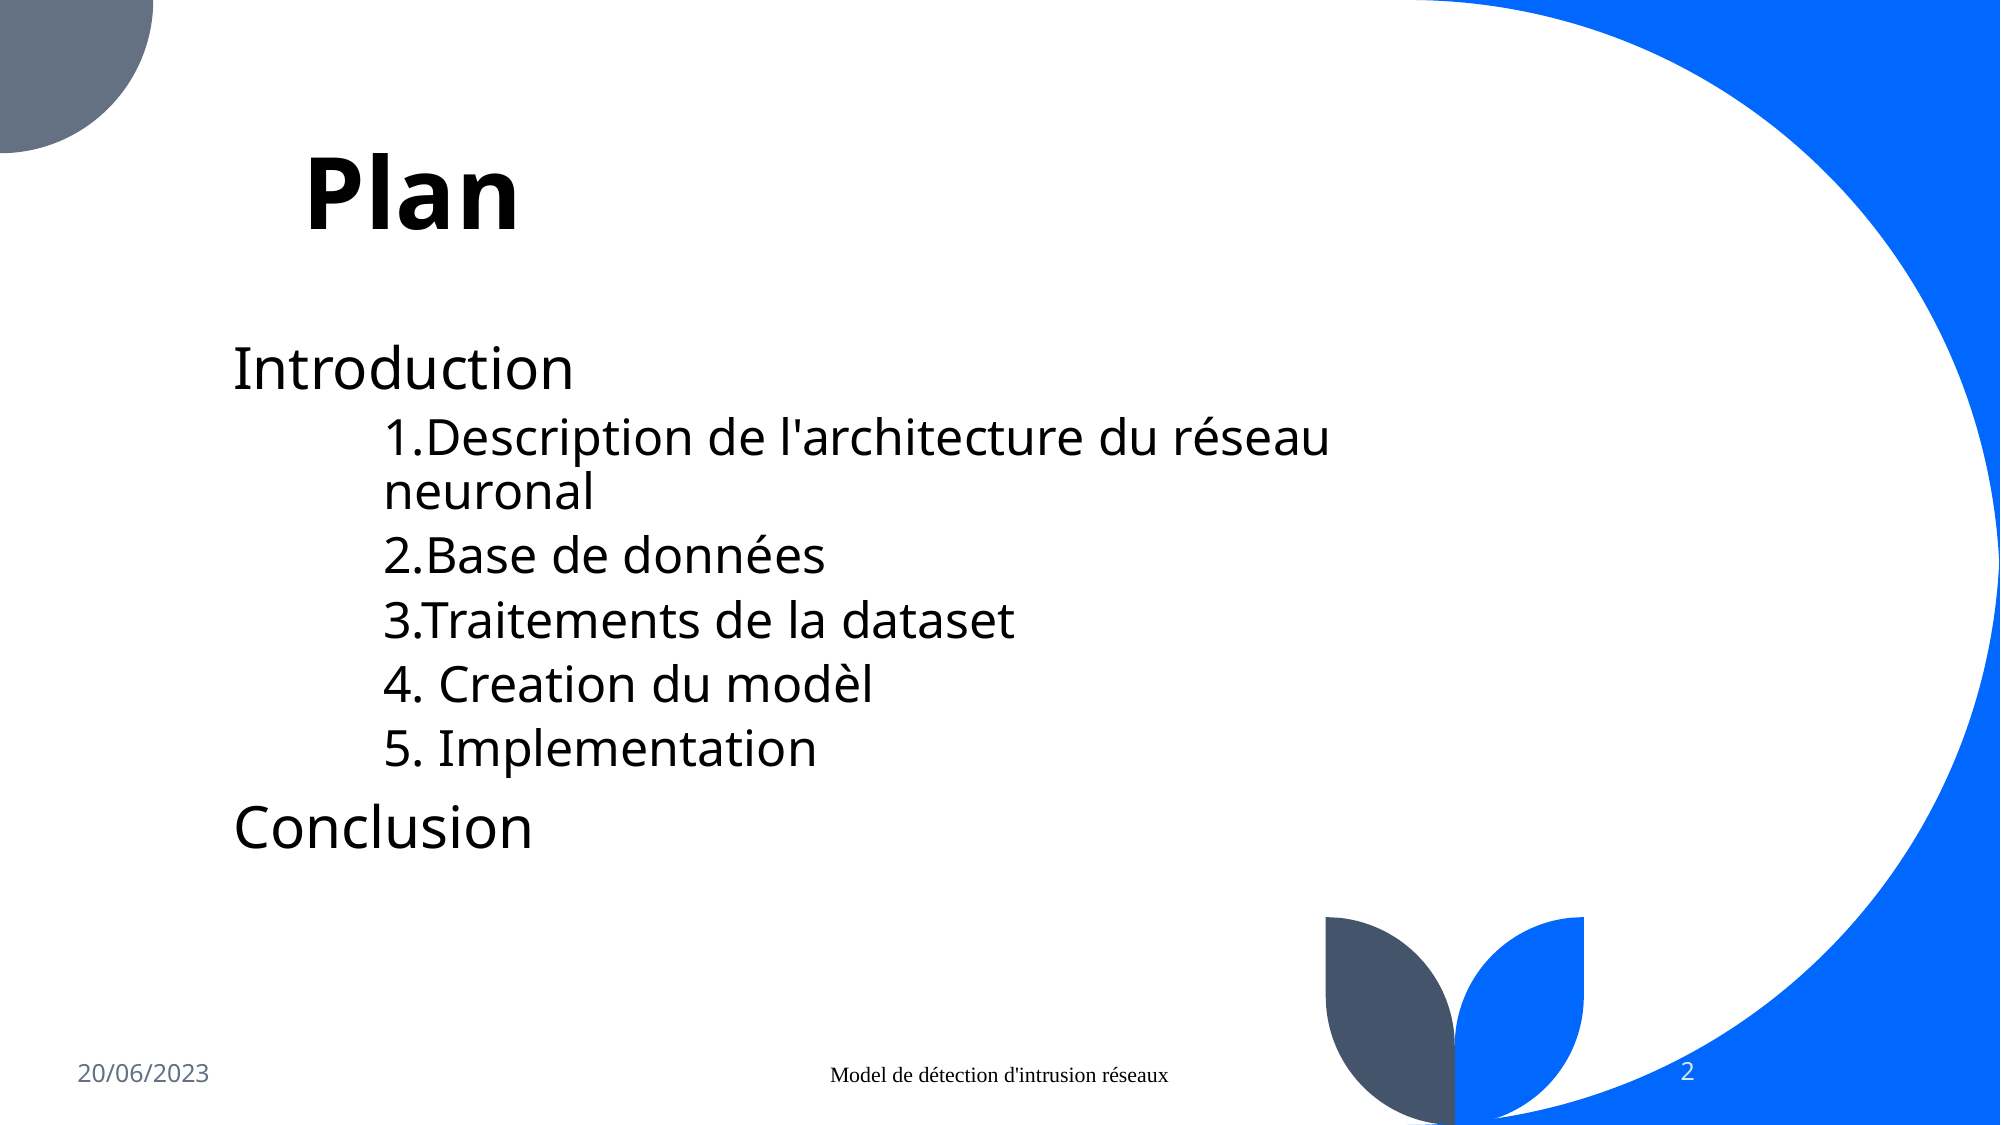

Plan
Introduction​
1.Description de l'architecture du réseau neuronal
2.Base de données​
3.Traitements de la dataset
4. Creation du modèl
​5. Implementation
Conclusion
20/06/2023
Model de détection d'intrusion réseaux